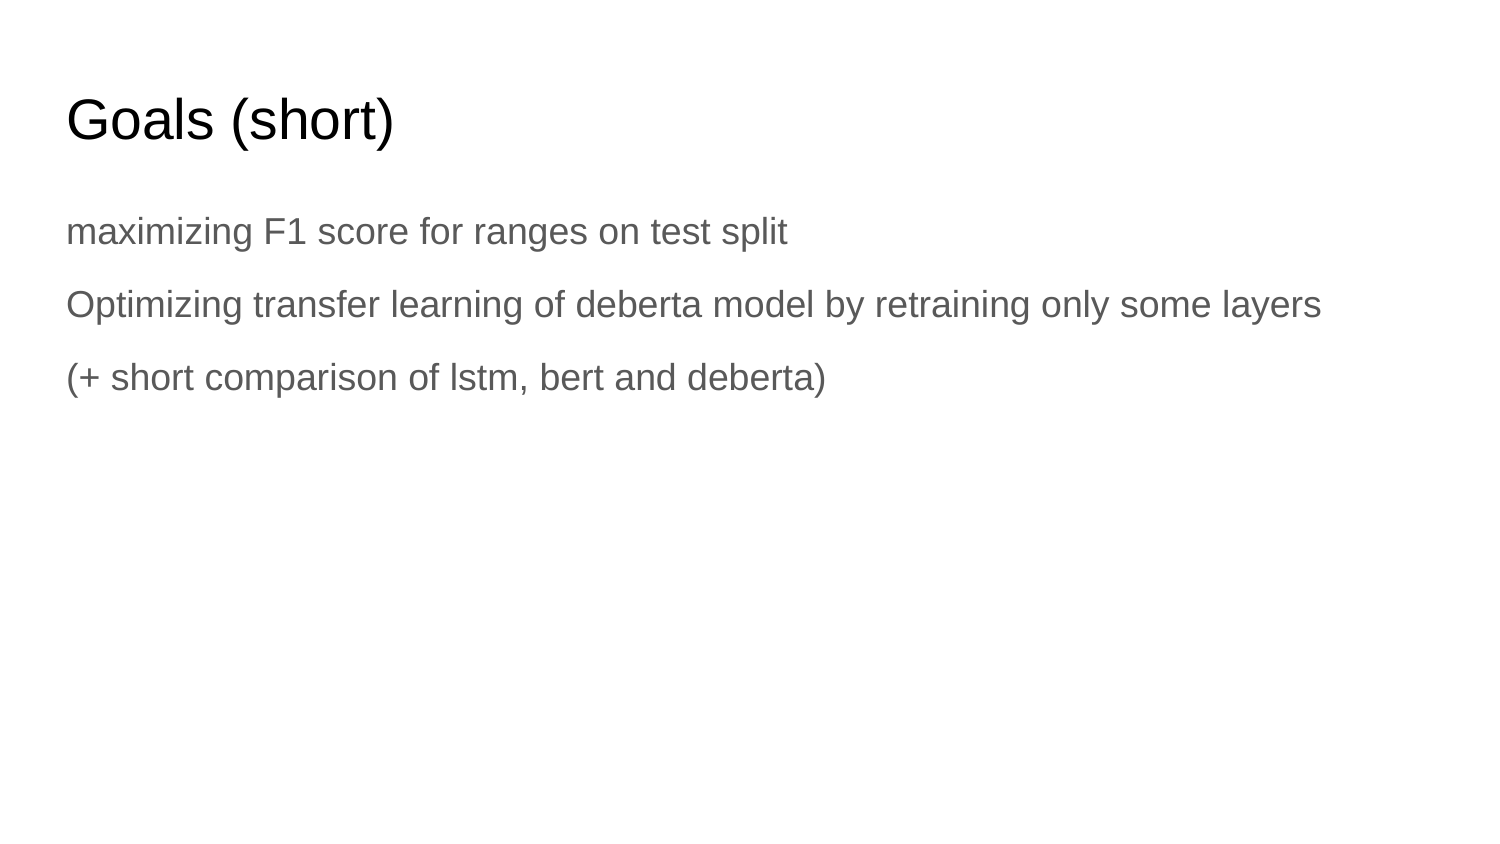

# Goals (short)
maximizing F1 score for ranges on test split
Optimizing transfer learning of deberta model by retraining only some layers
(+ short comparison of lstm, bert and deberta)